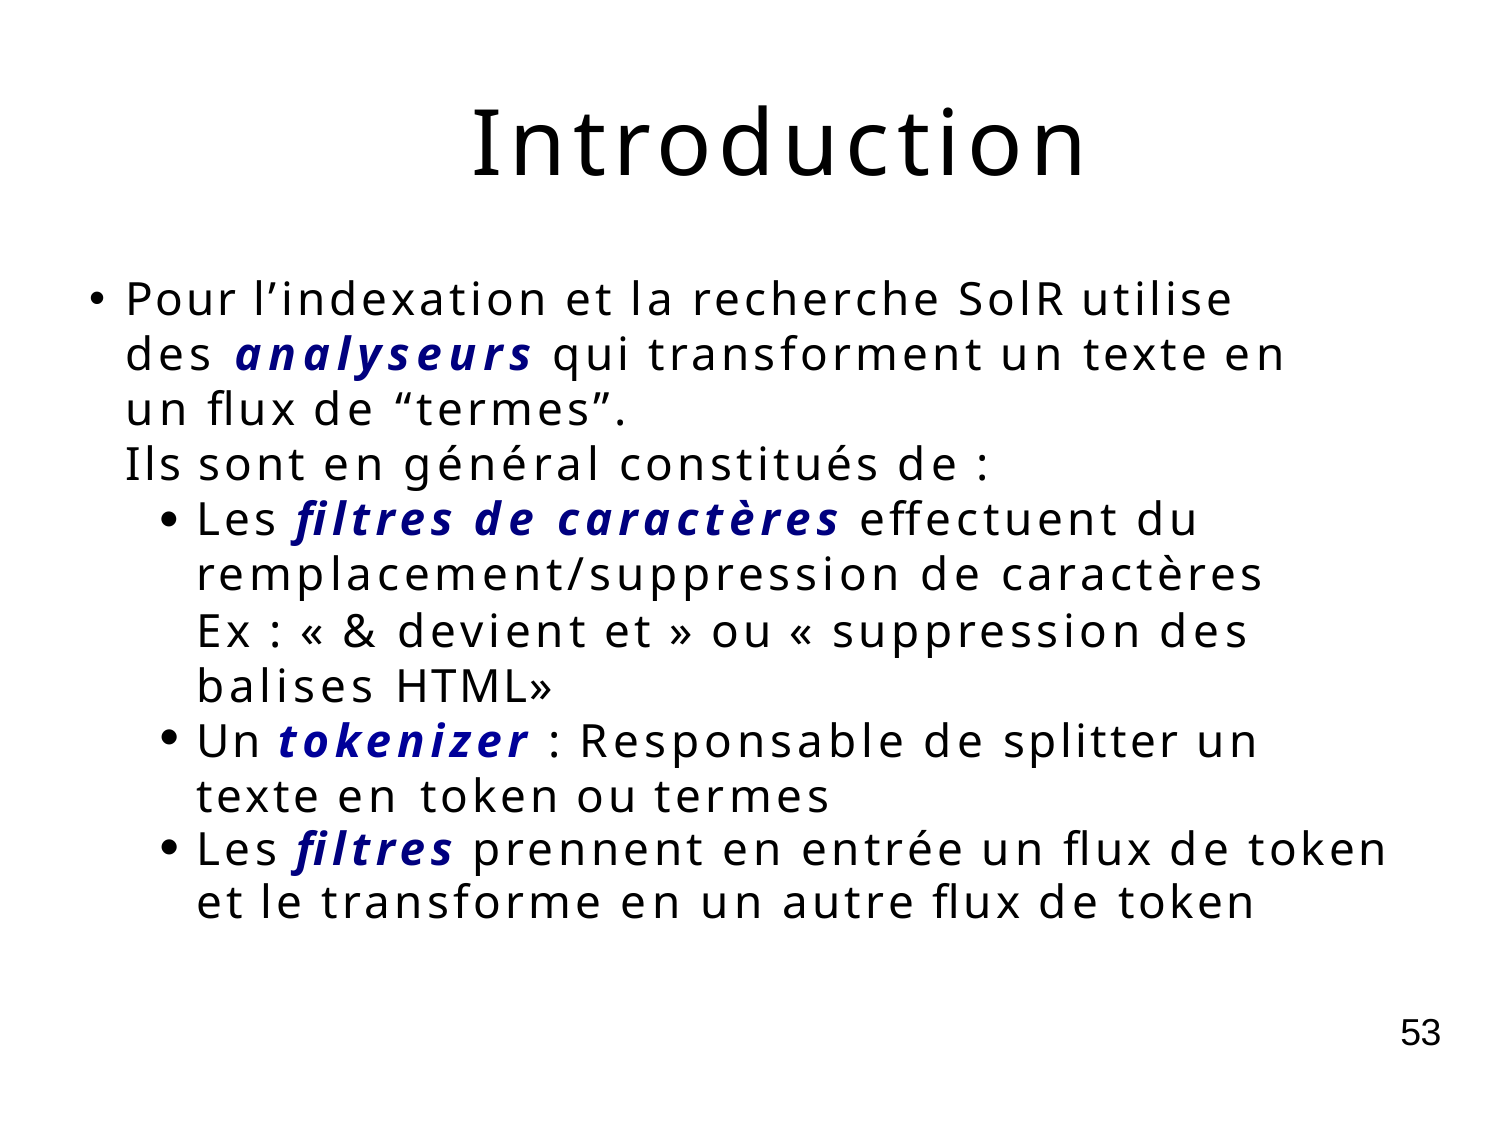

# Introduction
Pour l’indexation et la recherche SolR utilise des analyseurs qui transforment un texte en un flux de “termes”.
Ils sont en général constitués de :
Les filtres de caractères effectuent du remplacement/suppression de caractères
Ex : « & devient et » ou « suppression des balises HTML»
Un tokenizer : Responsable de splitter un texte en token ou termes
Les filtres prennent en entrée un flux de token et le transforme en un autre flux de token
●
●
53